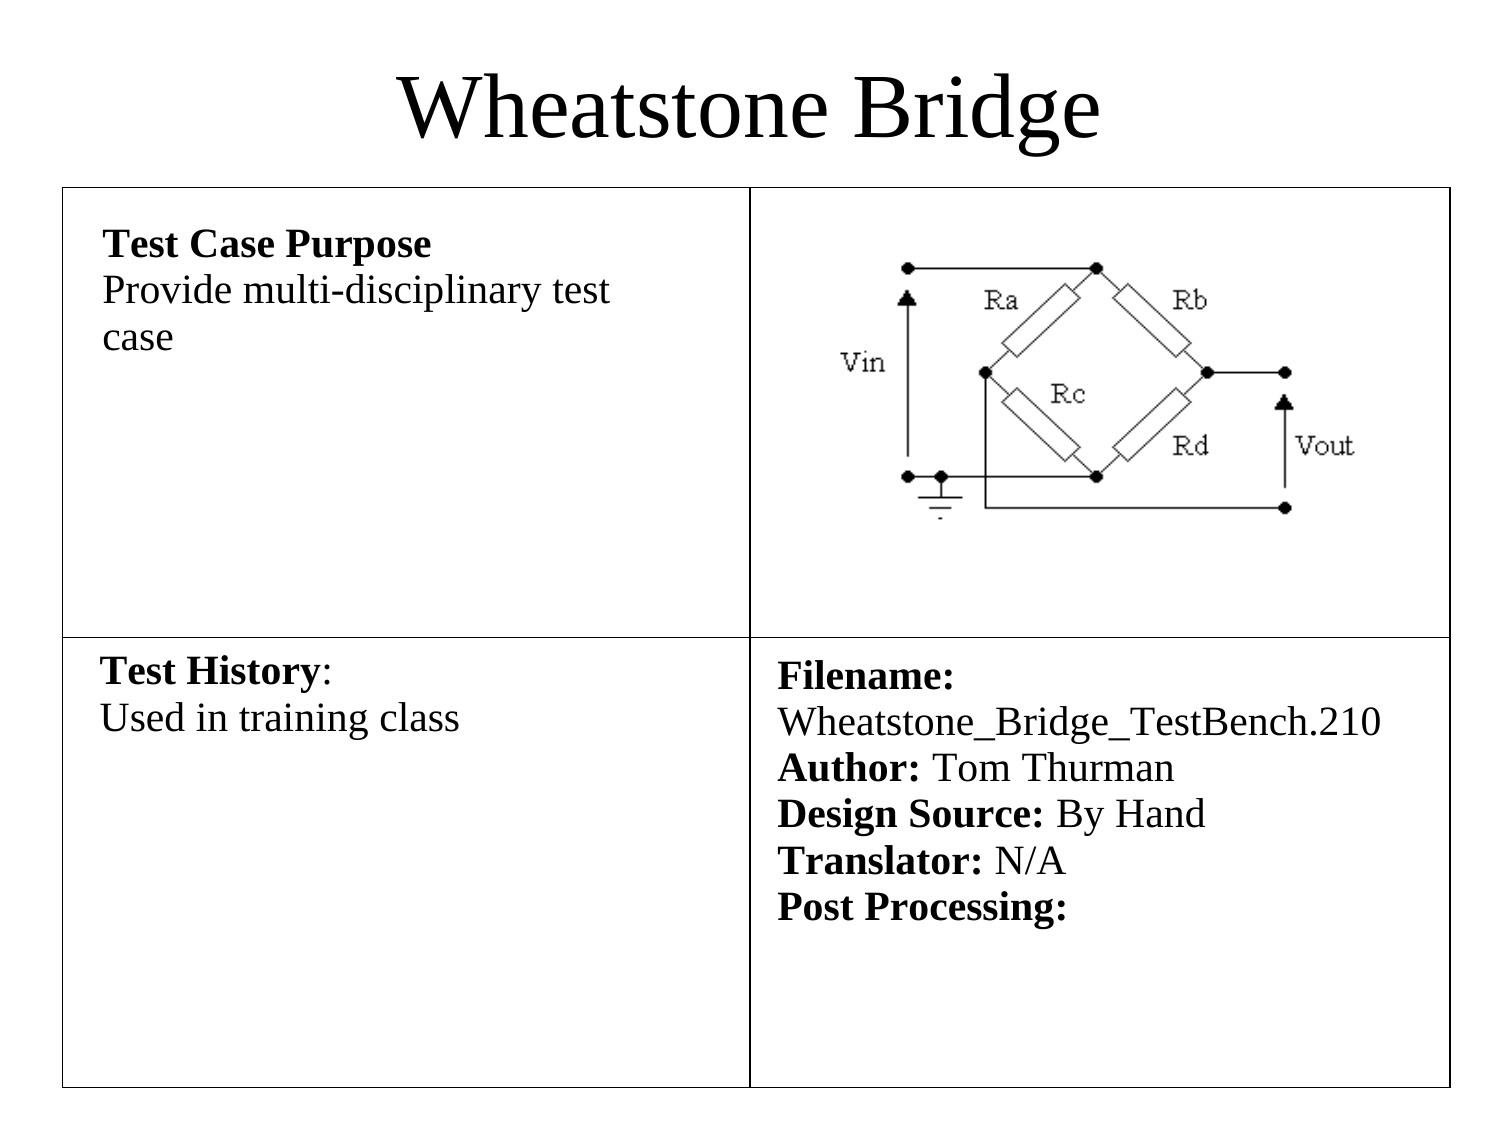

# Wheatstone Bridge
Test Case Purpose
Provide multi-disciplinary test case
Test History:
Used in training class
Filename: Wheatstone_Bridge_TestBench.210
Author: Tom Thurman
Design Source: By Hand
Translator: N/A
Post Processing: